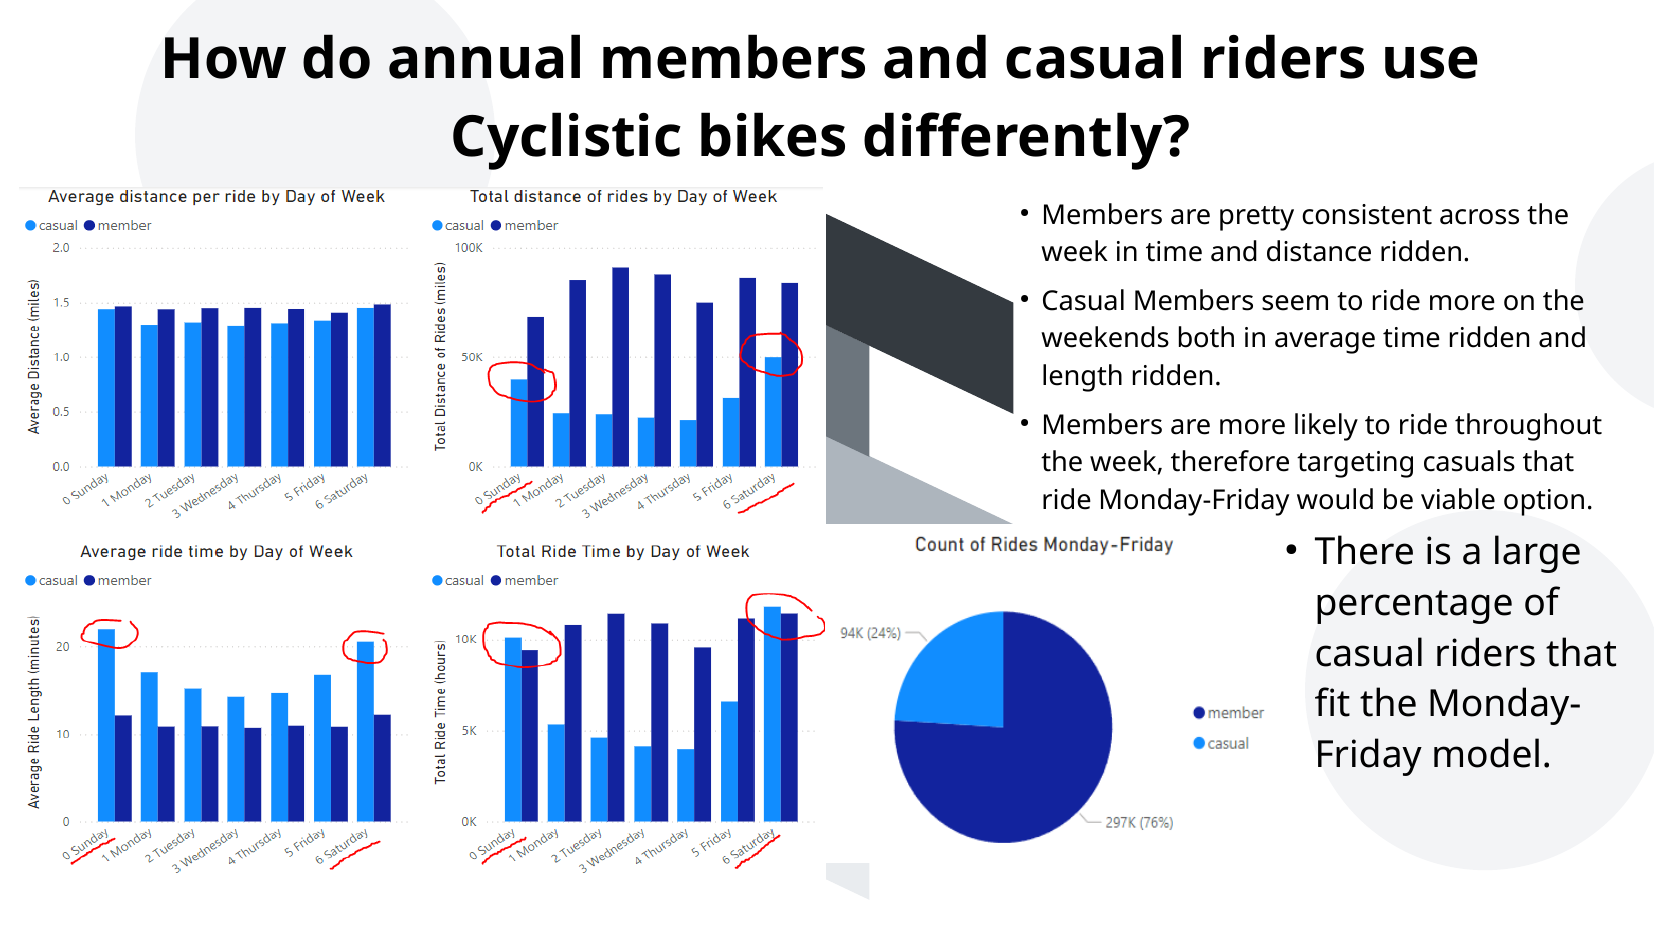

# How do annual members and casual riders use Cyclistic bikes differently?
Members are pretty consistent across the week in time and distance ridden.
Casual Members seem to ride more on the weekends both in average time ridden and length ridden.
Members are more likely to ride throughout the week, therefore targeting casuals that ride Monday-Friday would be viable option.
There is a large percentage of casual riders that fit the Monday-Friday model.